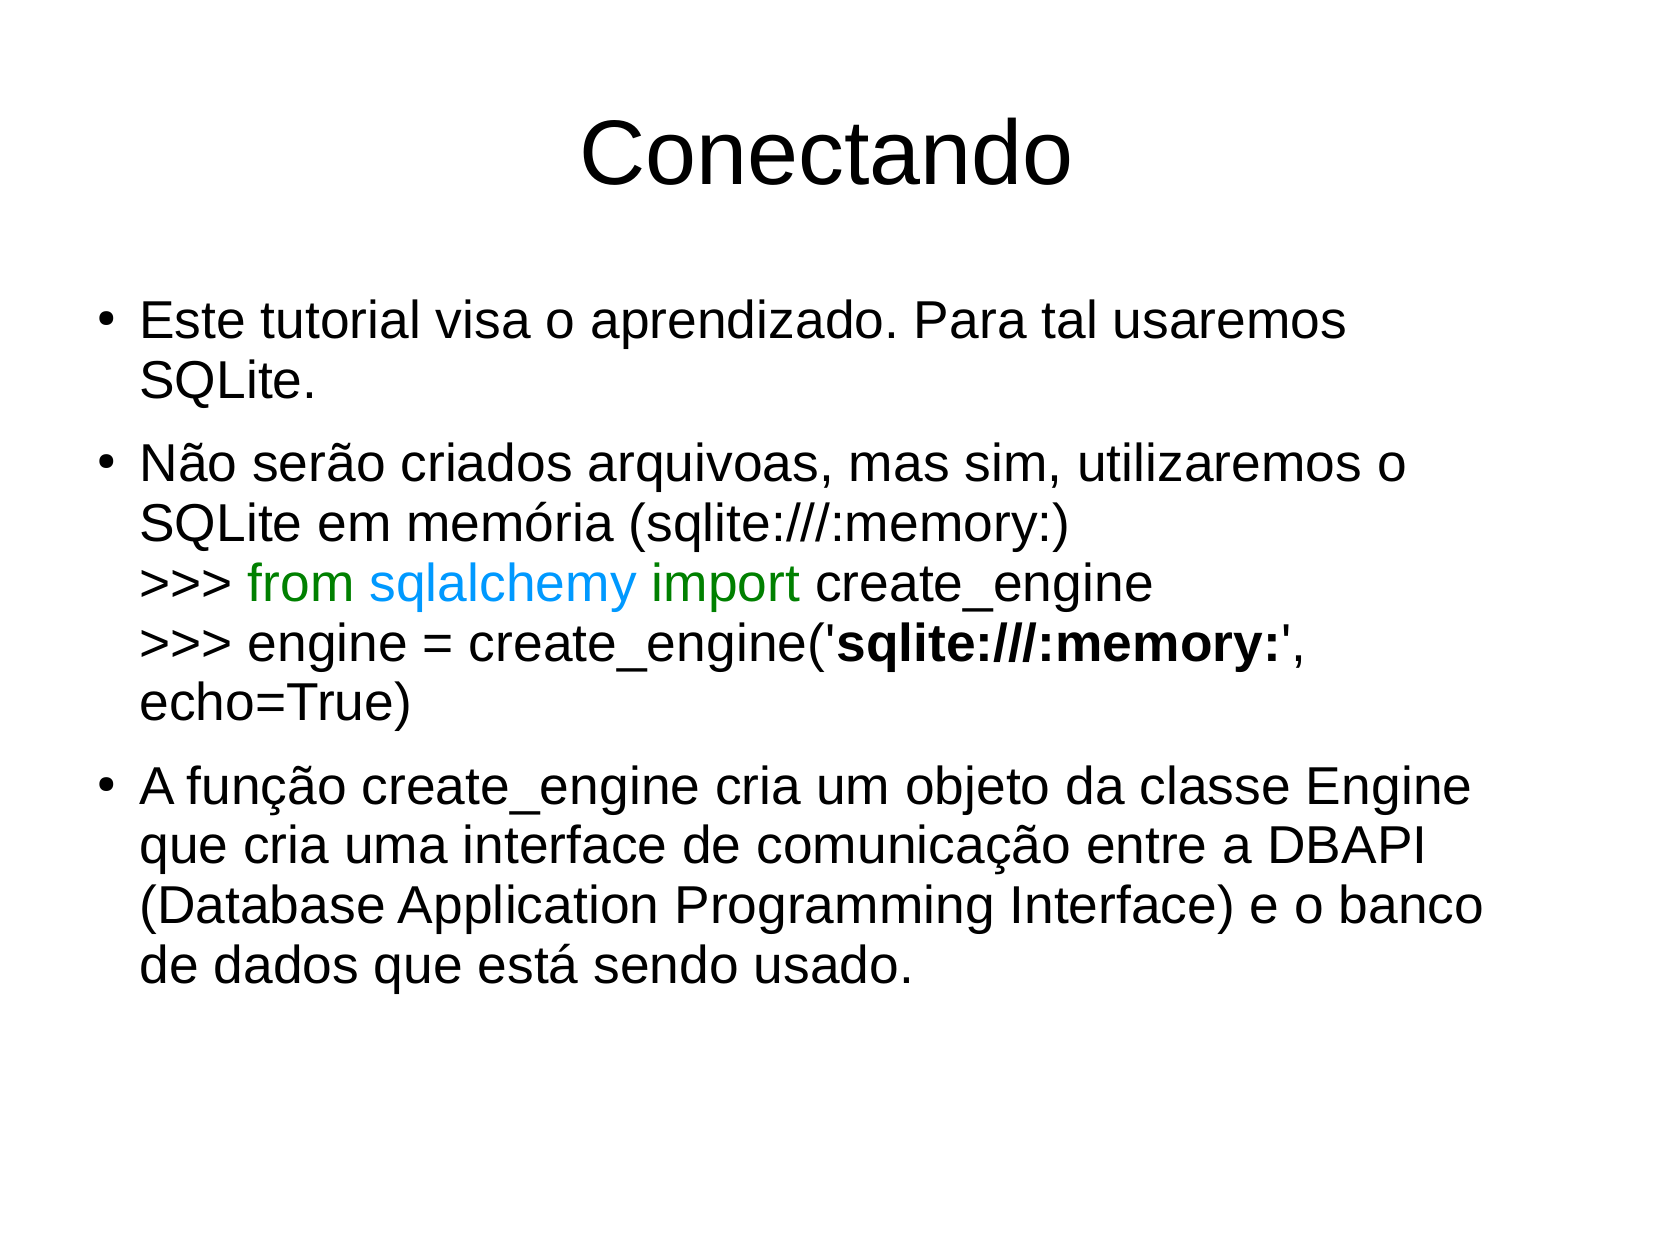

# Conectando
Este tutorial visa o aprendizado. Para tal usaremos SQLite.
Não serão criados arquivoas, mas sim, utilizaremos o SQLite em memória (sqlite:///:memory:)
>>> from sqlalchemy import create_engine
>>> engine = create_engine('sqlite:///:memory:', echo=True)
A função create_engine cria um objeto da classe Engine que cria uma interface de comunicação entre a DBAPI (Database Application Programming Interface) e o banco de dados que está sendo usado.